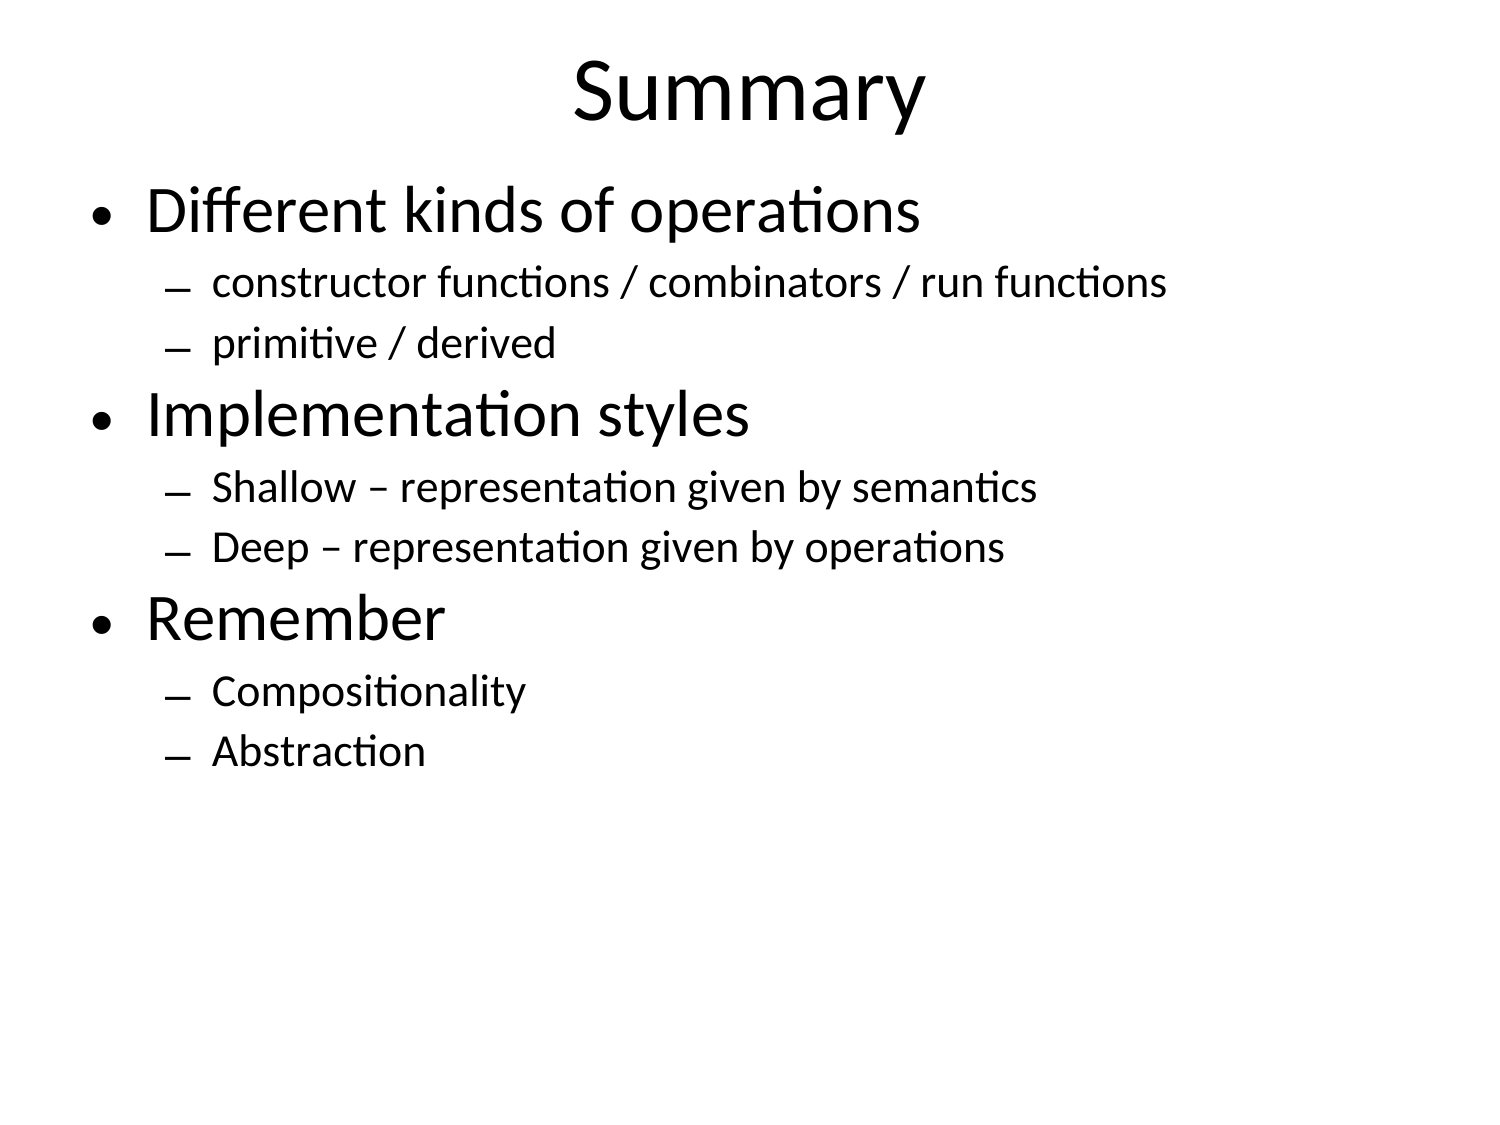

# Summary
Different kinds of operations
constructor functions / combinators / run functions
primitive / derived
Implementation styles
Shallow – representation given by semantics
Deep – representation given by operations
Remember
Compositionality
Abstraction